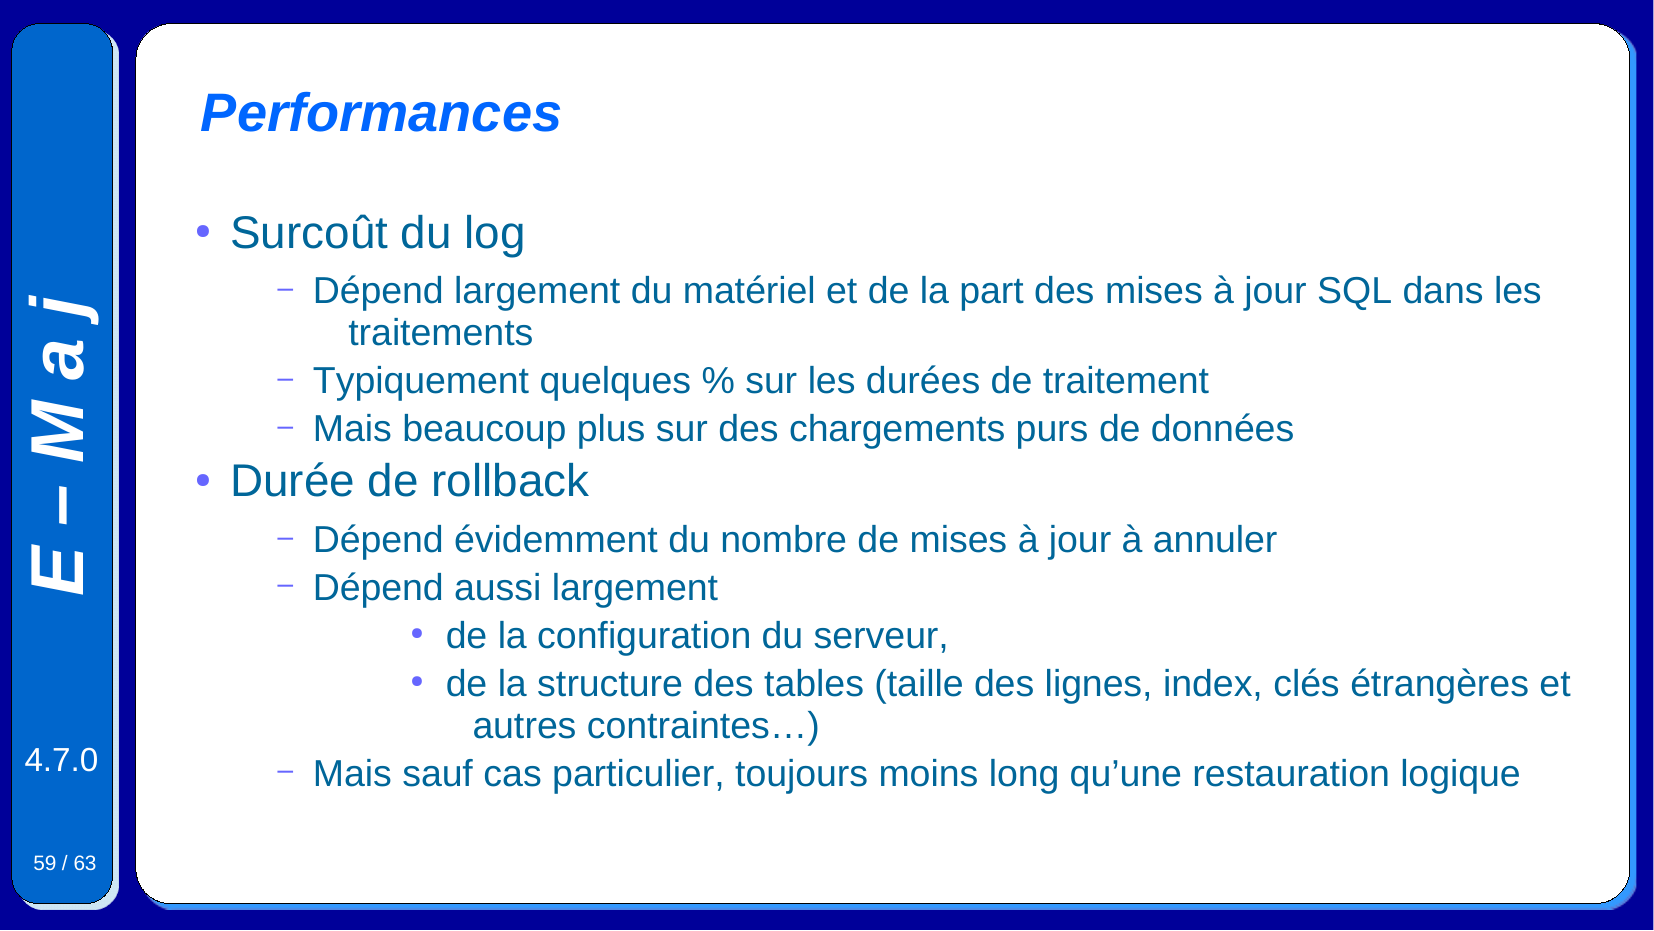

# Performances
Surcoût du log
Dépend largement du matériel et de la part des mises à jour SQL dans les traitements
Typiquement quelques % sur les durées de traitement
Mais beaucoup plus sur des chargements purs de données
Durée de rollback
Dépend évidemment du nombre de mises à jour à annuler
Dépend aussi largement
de la configuration du serveur,
de la structure des tables (taille des lignes, index, clés étrangères et autres contraintes…)
Mais sauf cas particulier, toujours moins long qu’une restauration logique